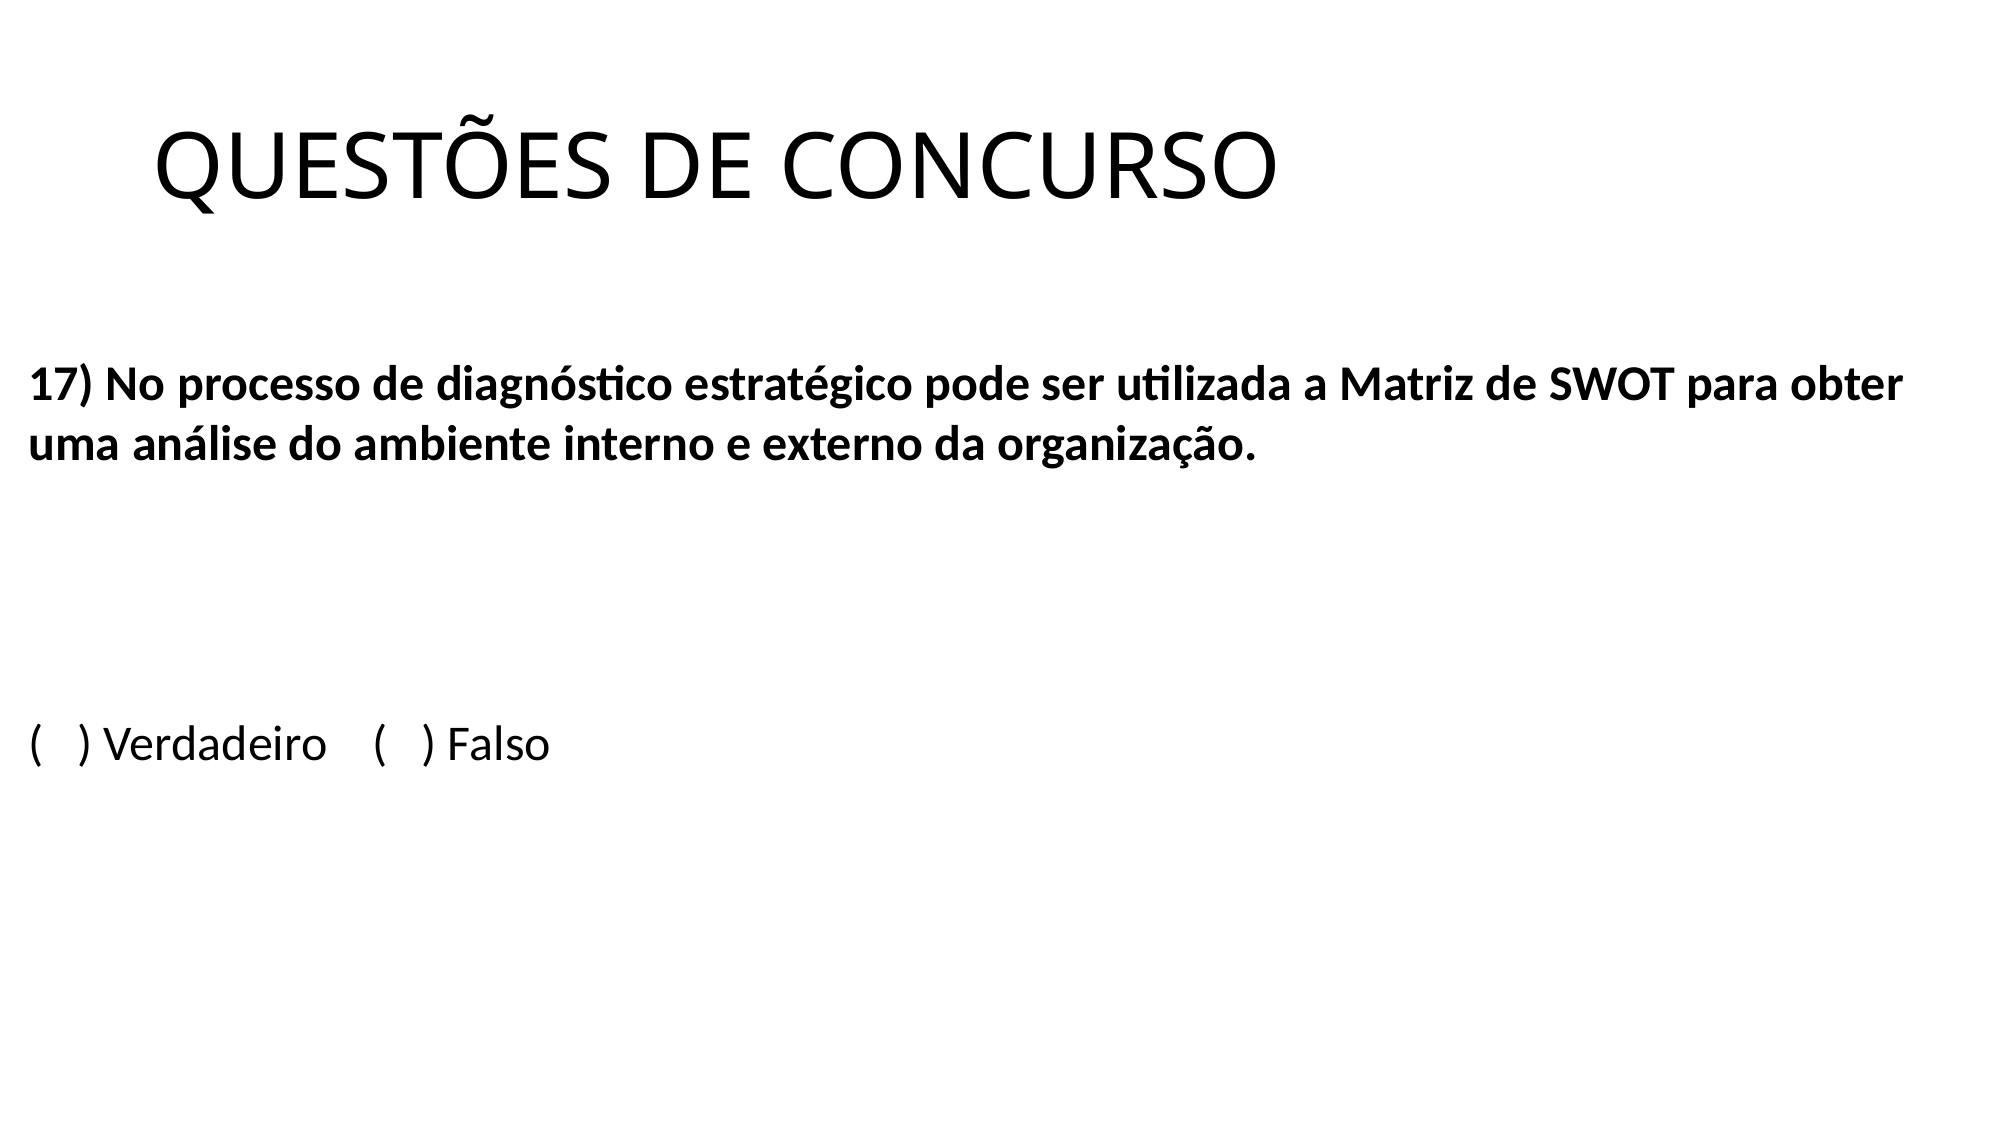

# QUESTÕES DE CONCURSO
17) No processo de diagnóstico estratégico pode ser utilizada a Matriz de SWOT para obter uma análise do ambiente interno e externo da organização.
( ) Verdadeiro ( ) Falso